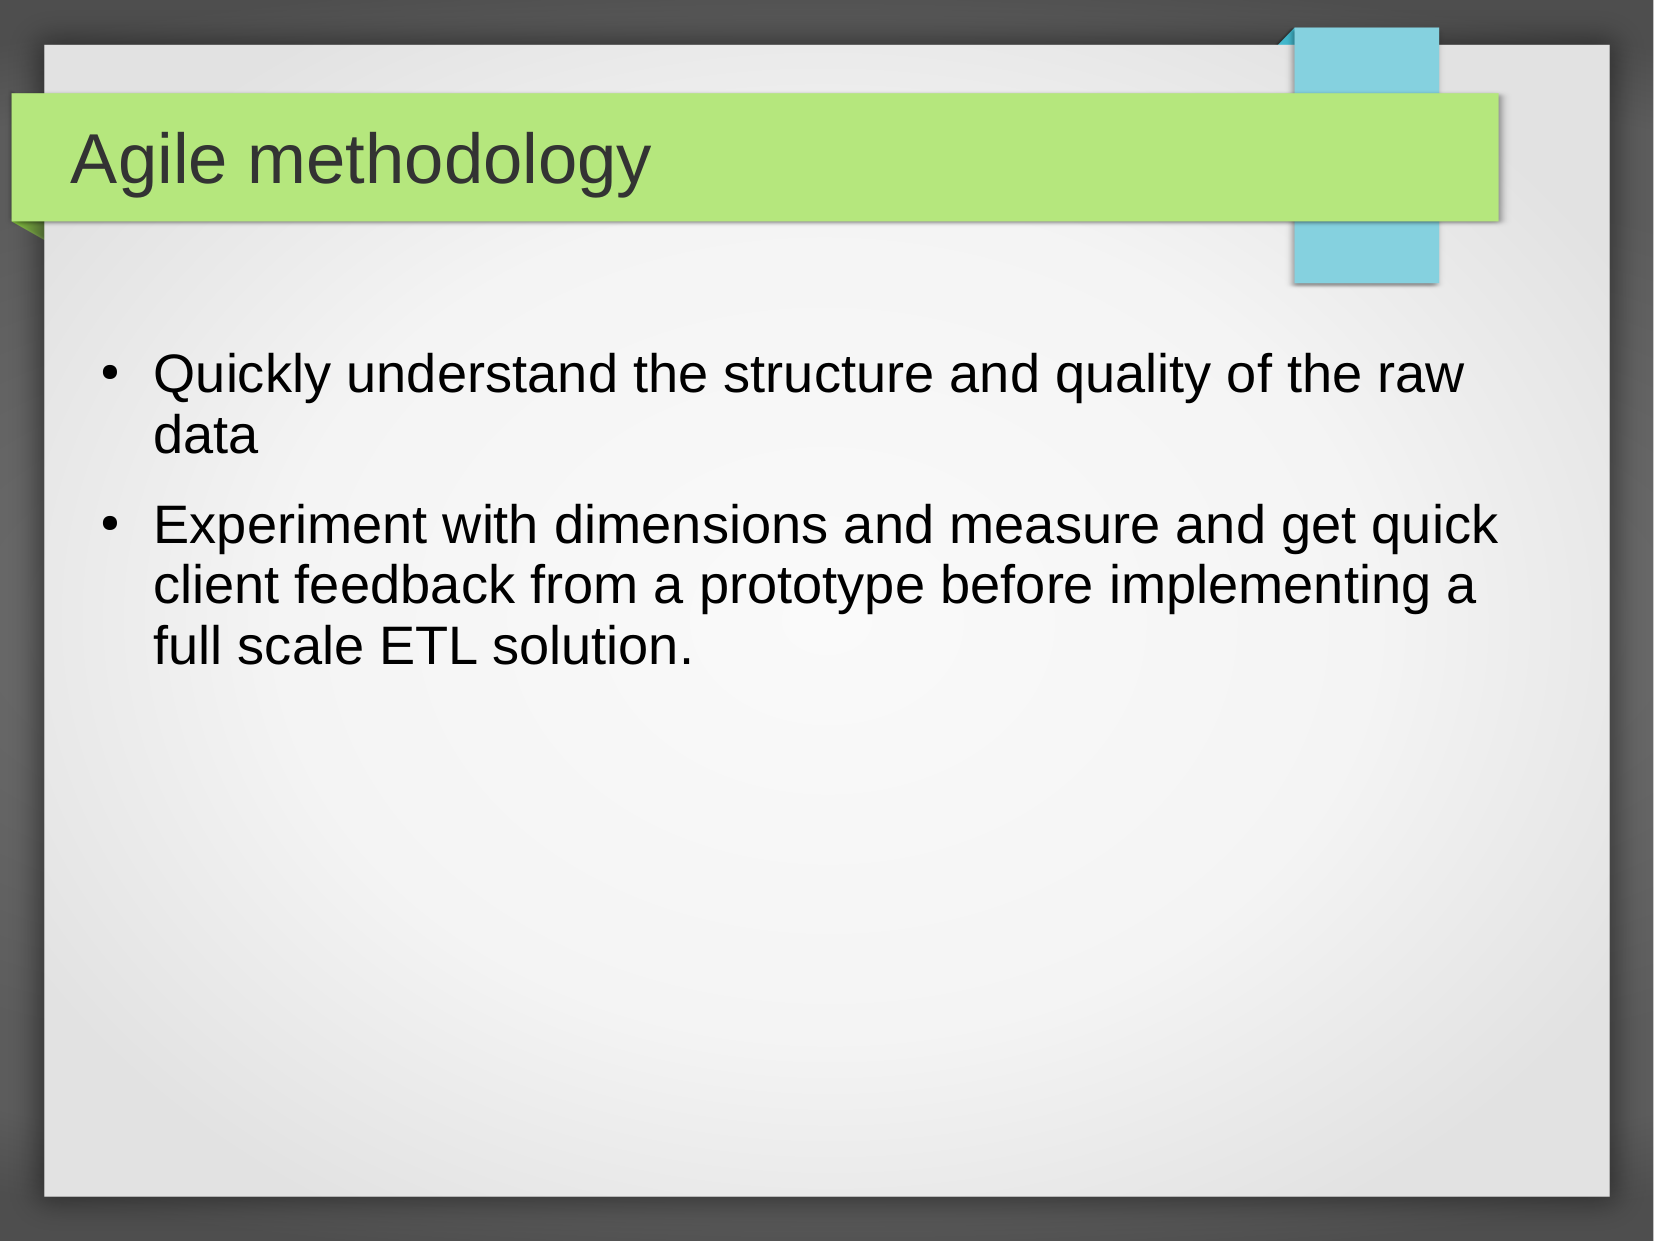

# Agile methodology
Quickly understand the structure and quality of the raw data
Experiment with dimensions and measure and get quick client feedback from a prototype before implementing a full scale ETL solution.